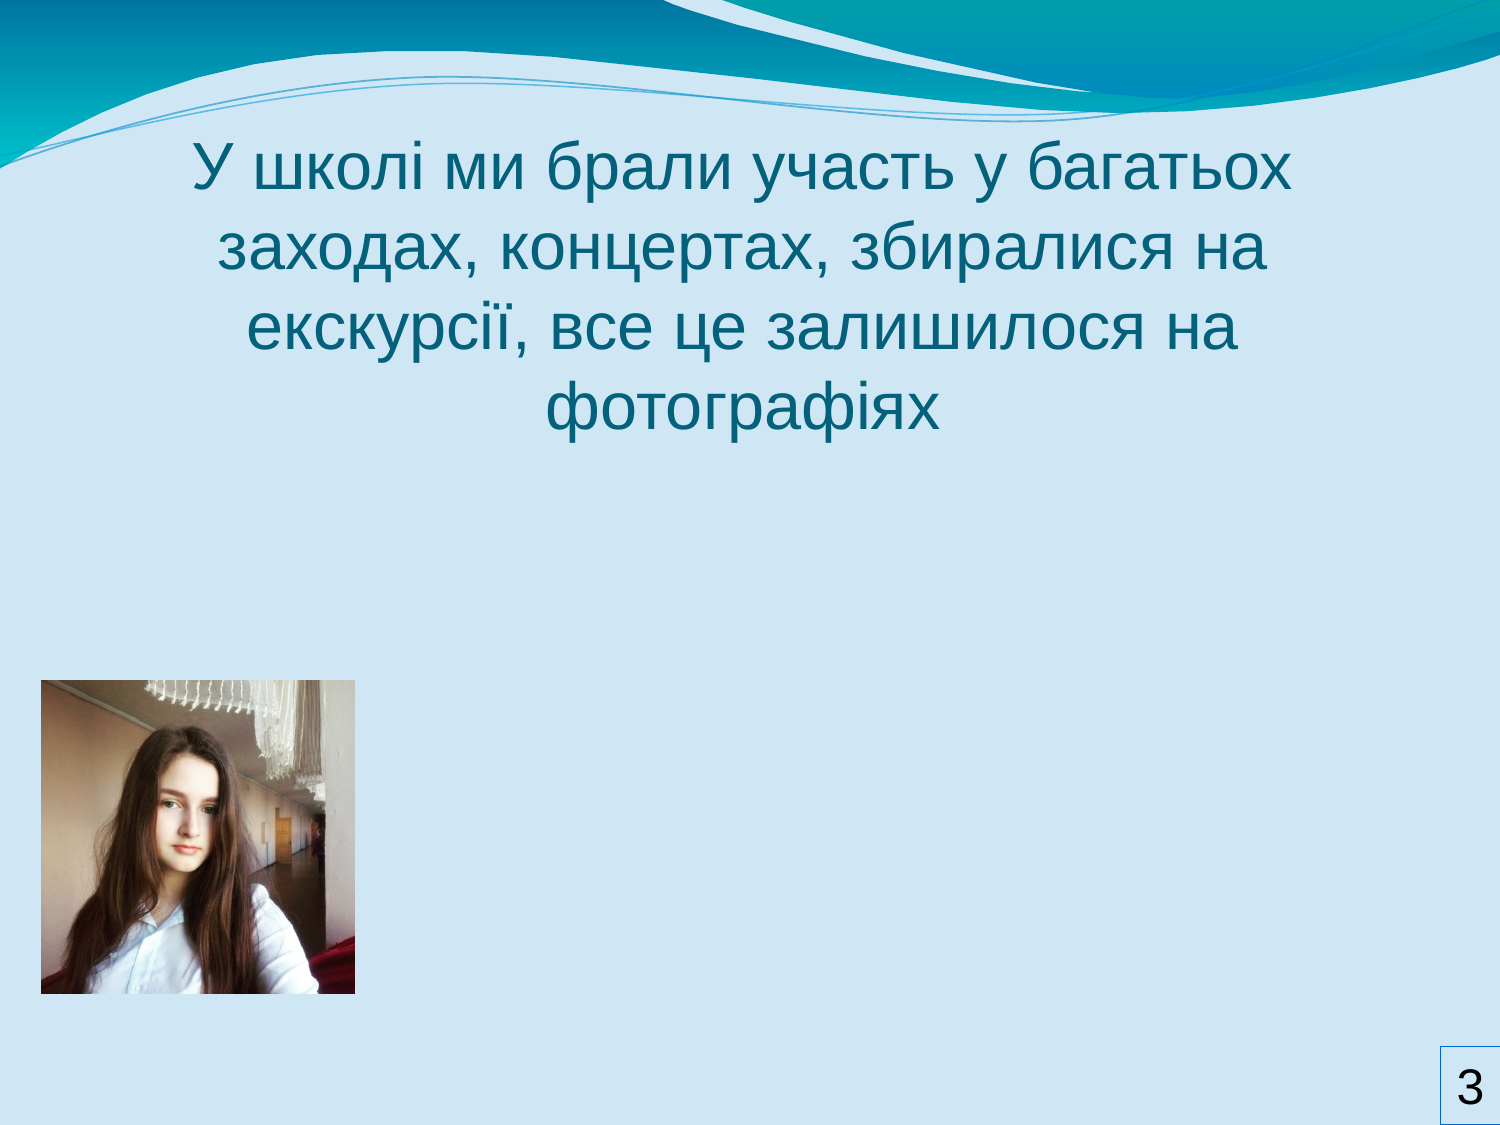

# У школі ми брали участь у багатьох заходах, концертах, збиралися на екскурсії, все це залишилося на фотографіях
3